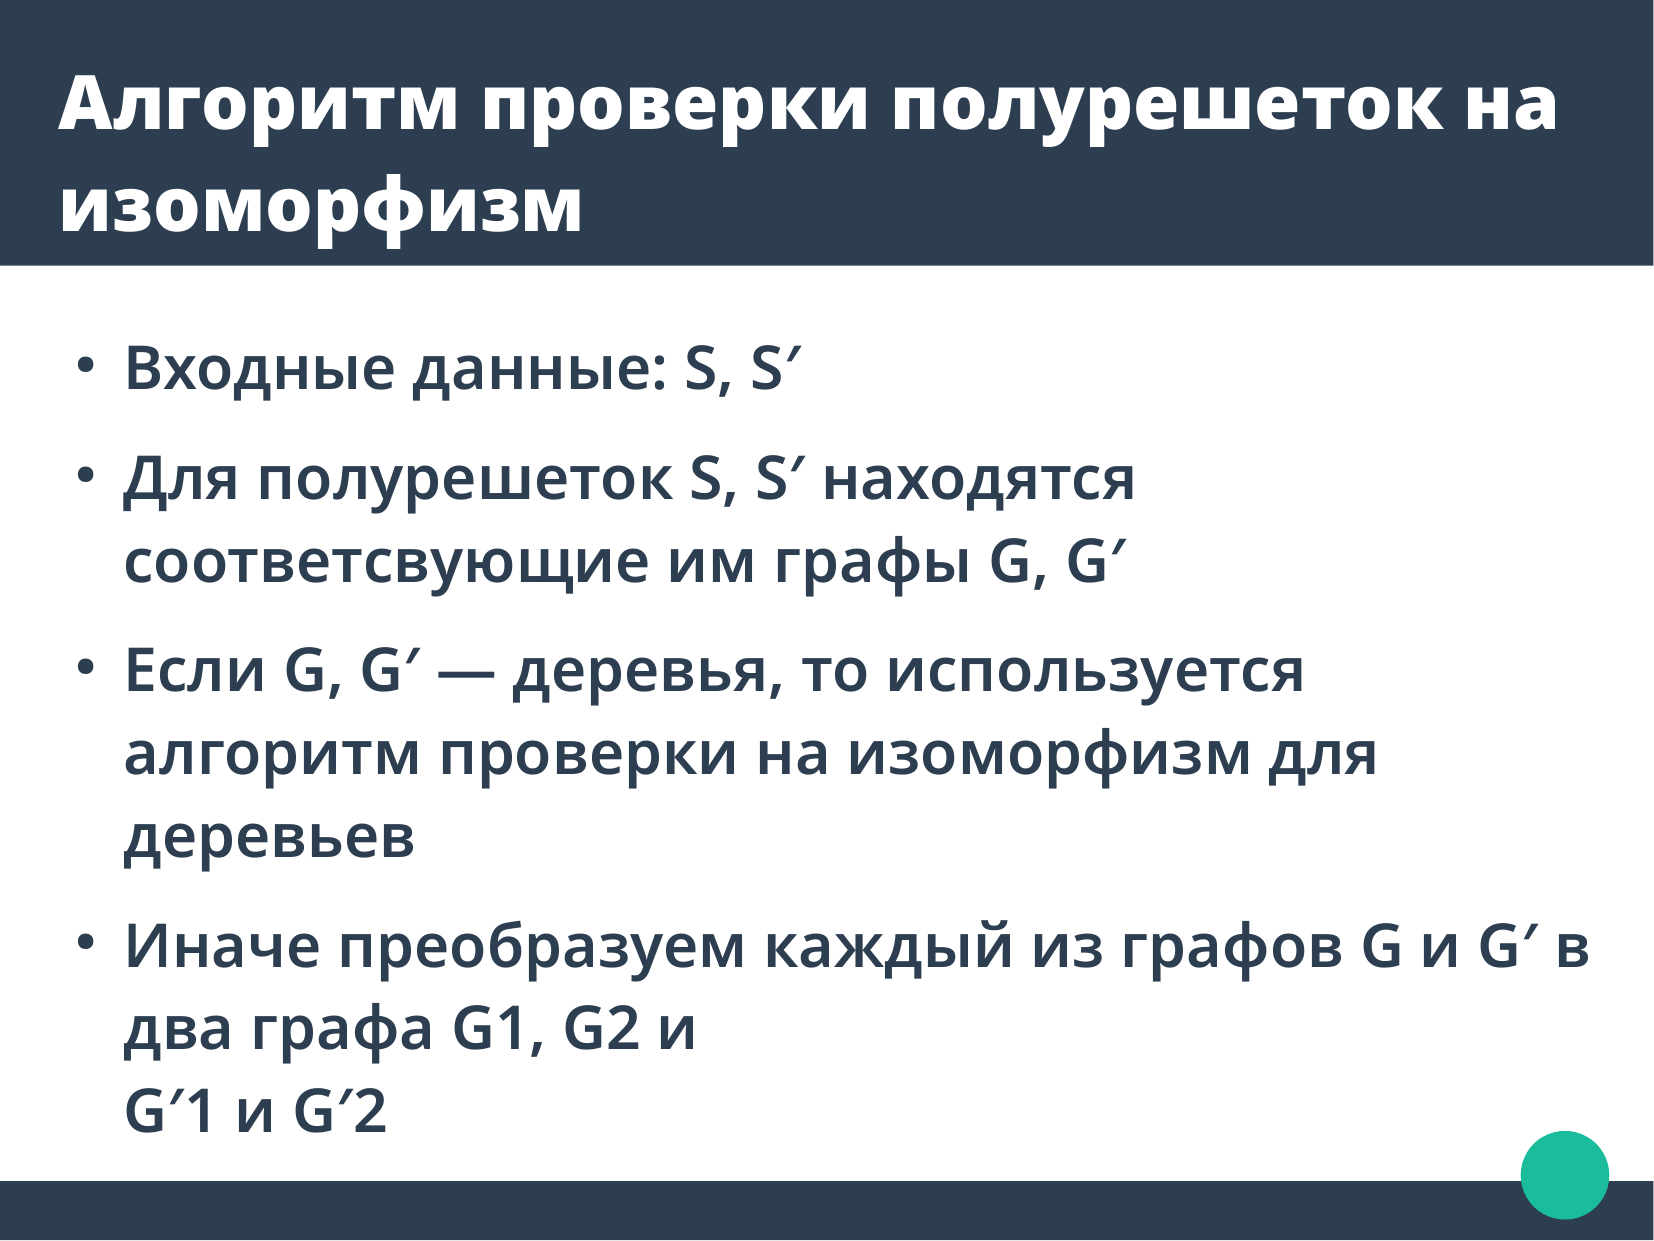

# Алгоритм проверки полурешеток на изоморфизм
Входные данные: S, S′
Для полурешеток S, S′ находятся соответсвующие им графы G, G′
Если G, G′ — деревья, то используется алгоритм проверки на изоморфизм для деревьев
Иначе преобразуем каждый из графов G и G′ в два графа G1, G2 и
G′1 и G′2